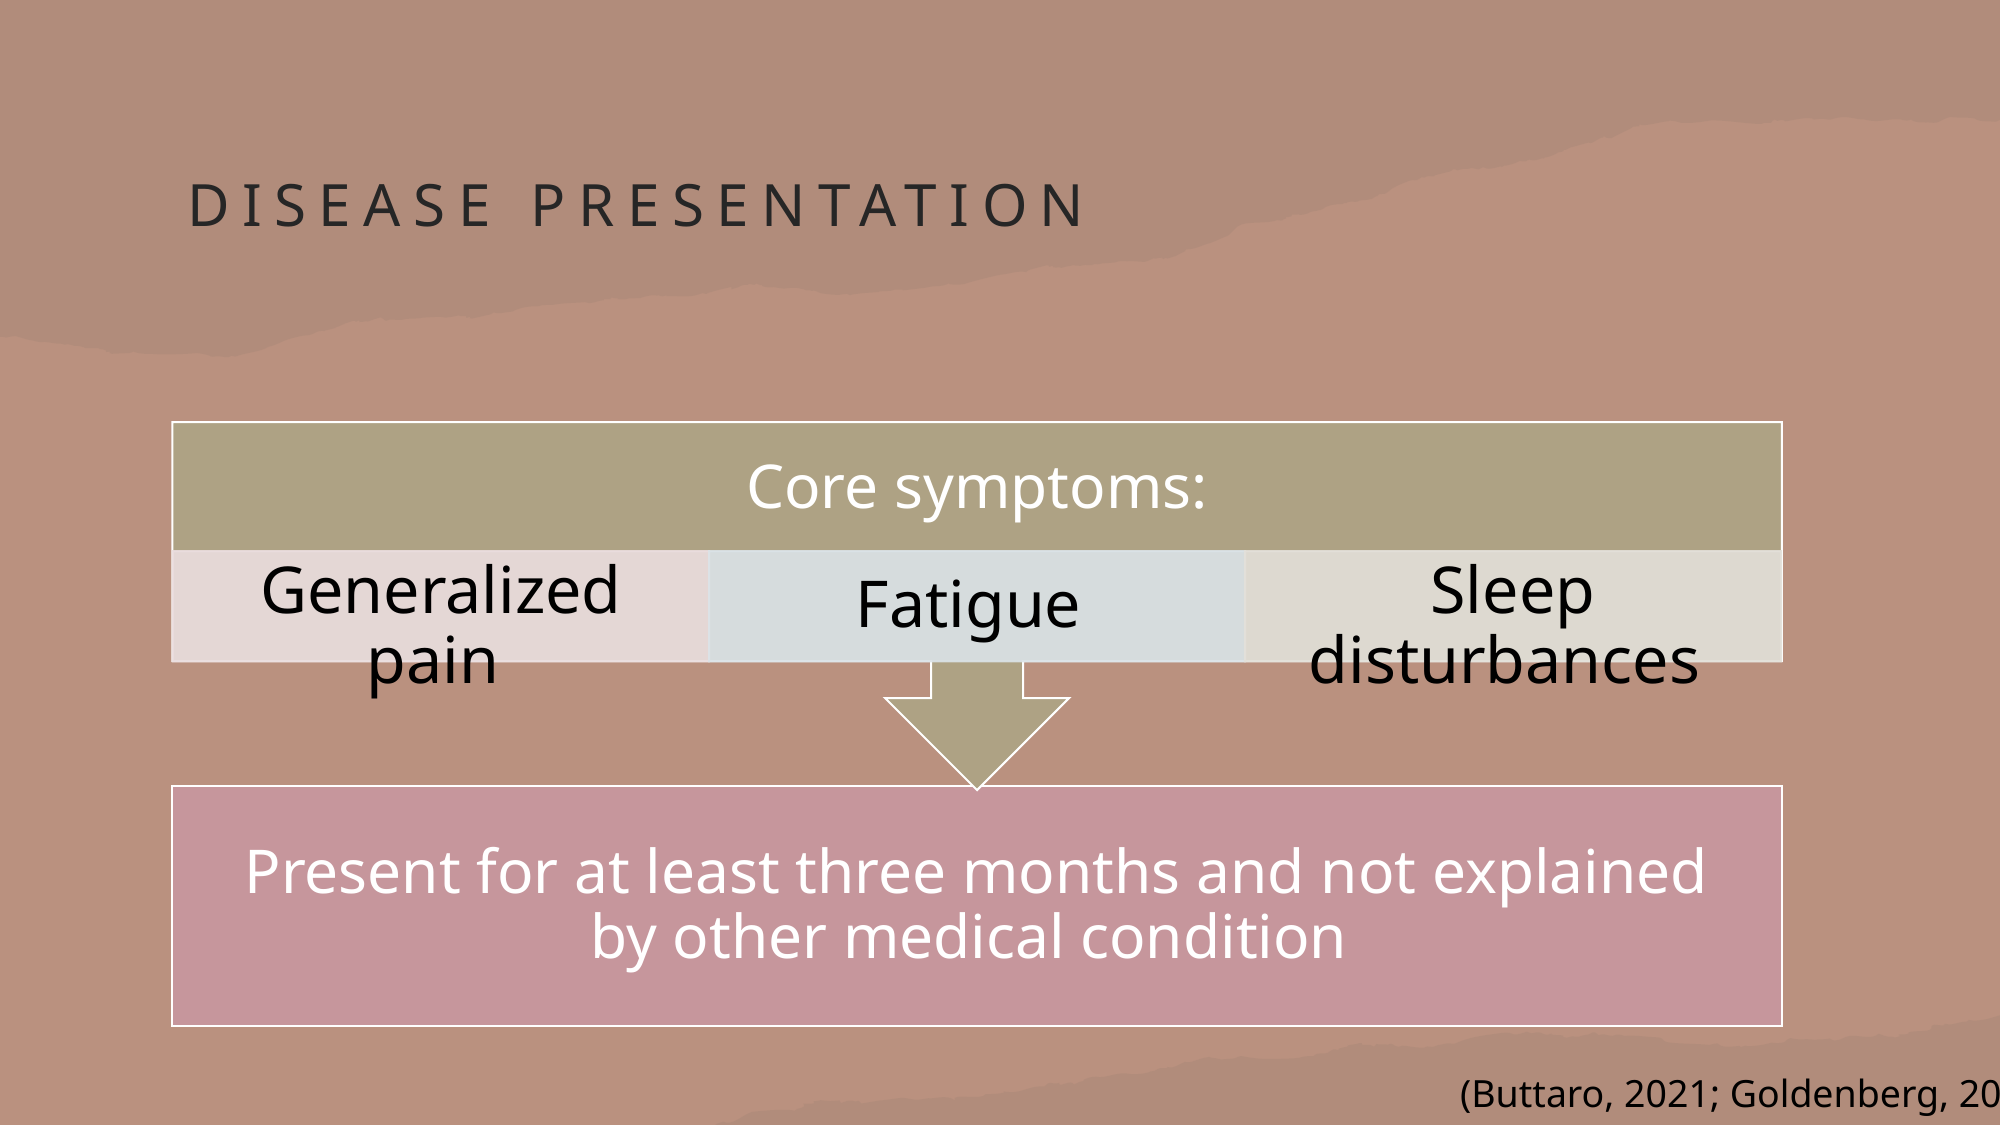

# Disease Presentation
Core symptoms:
Generalized pain
Fatigue
Sleep disturbances
Present for at least three months and not explained by other medical condition
(Buttaro, 2021; Goldenberg, 2020a)